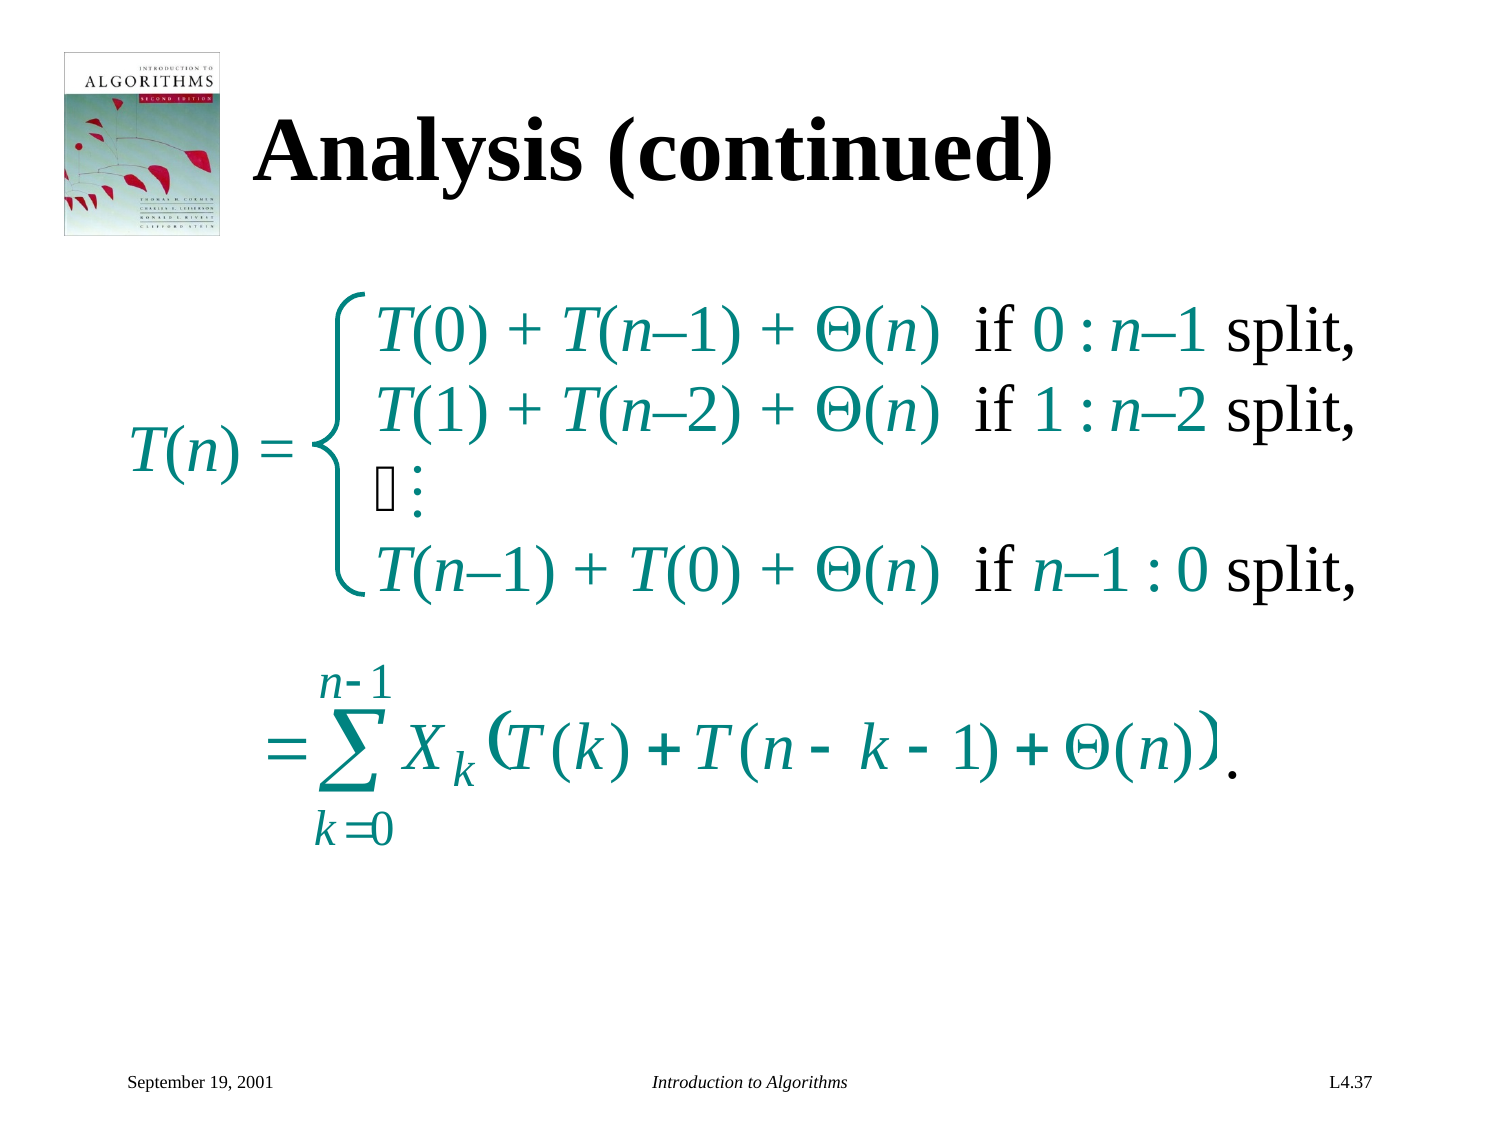

# Analysis (continued)
T(0) + T(n–1) + (n)	if 0 : n–1 split,
T(1) + T(n–2) + (n)	if 1 : n–2 split,

T(n–1) + T(0) + (n)	if n–1 : 0 split,
T(n) =
.
September 19, 2001
Introduction to Algorithms
L4.